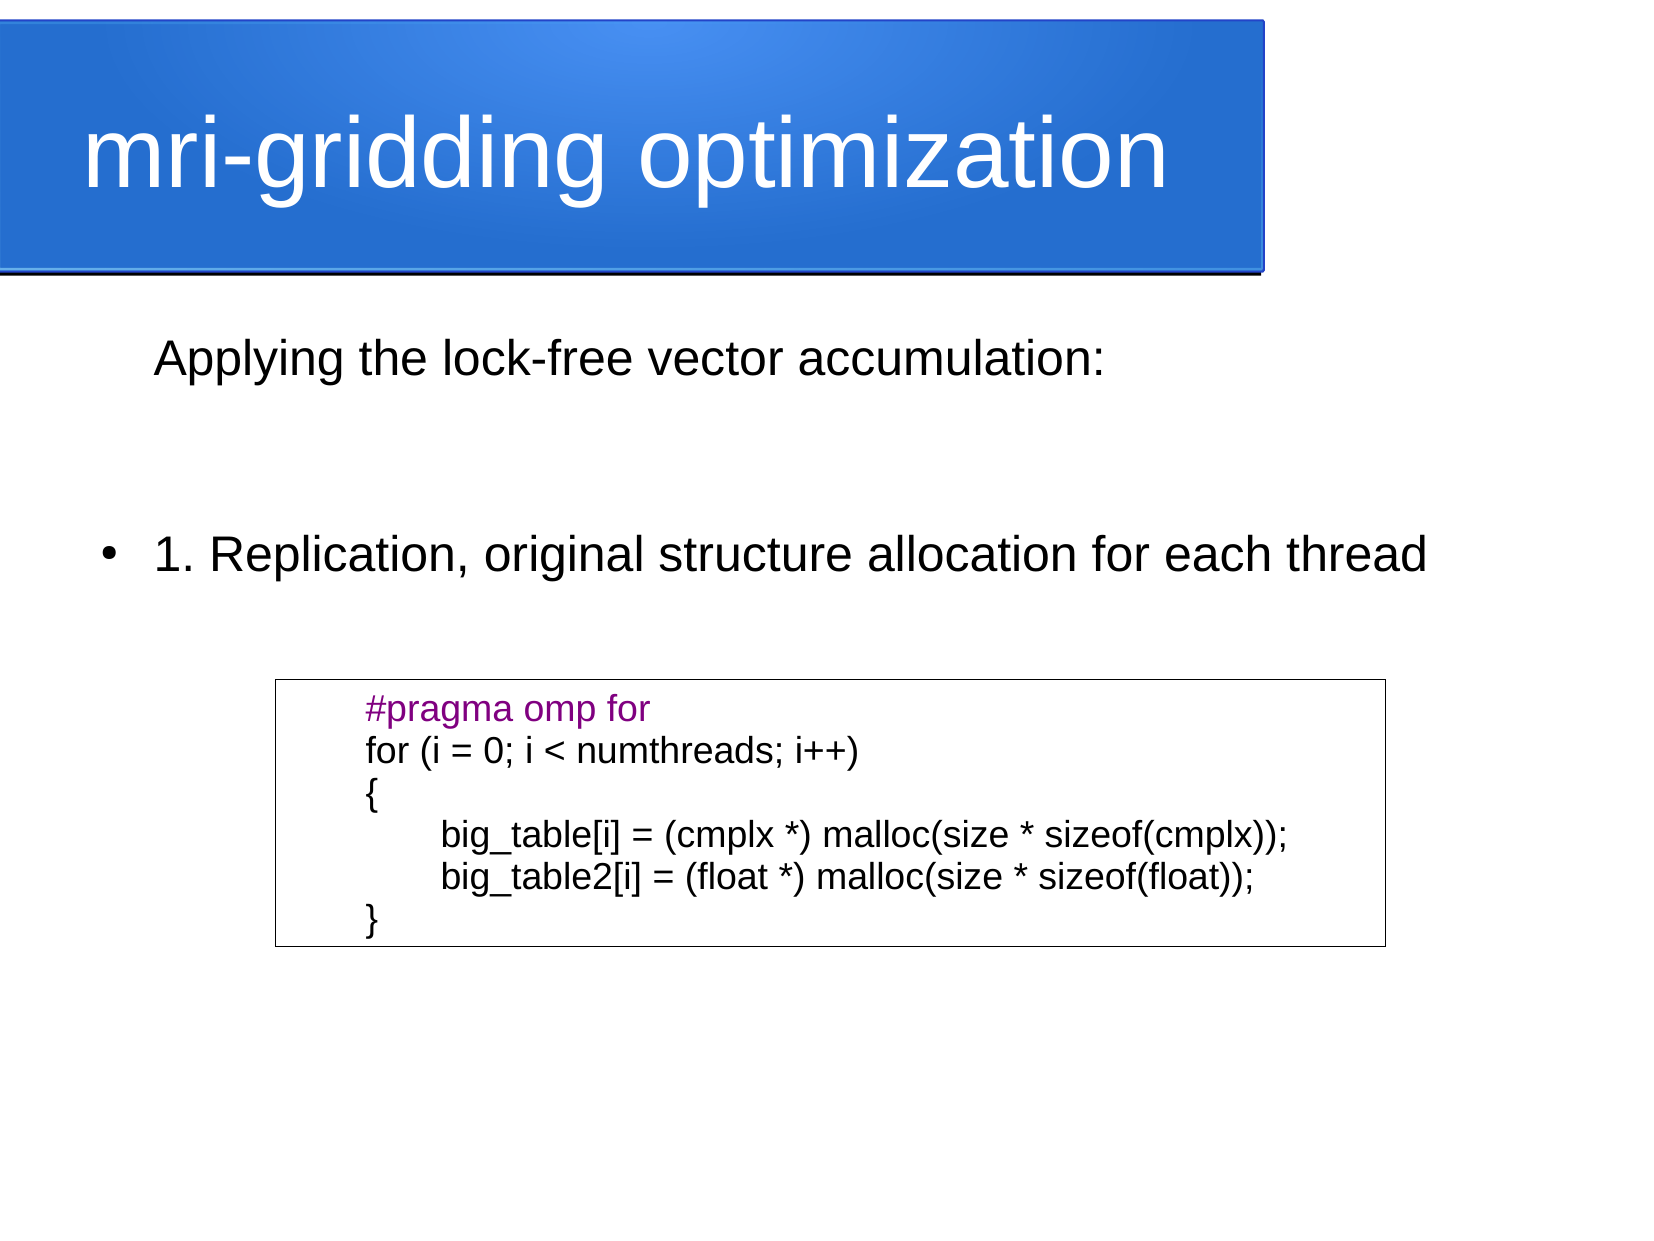

# mri-gridding optimization
Applying the lock-free vector accumulation:
1. Replication, original structure allocation for each thread
	#pragma omp for
	for (i = 0; i < numthreads; i++)
	{
		big_table[i] = (cmplx *) malloc(size * sizeof(cmplx));
		big_table2[i] = (float *) malloc(size * sizeof(float));
	}